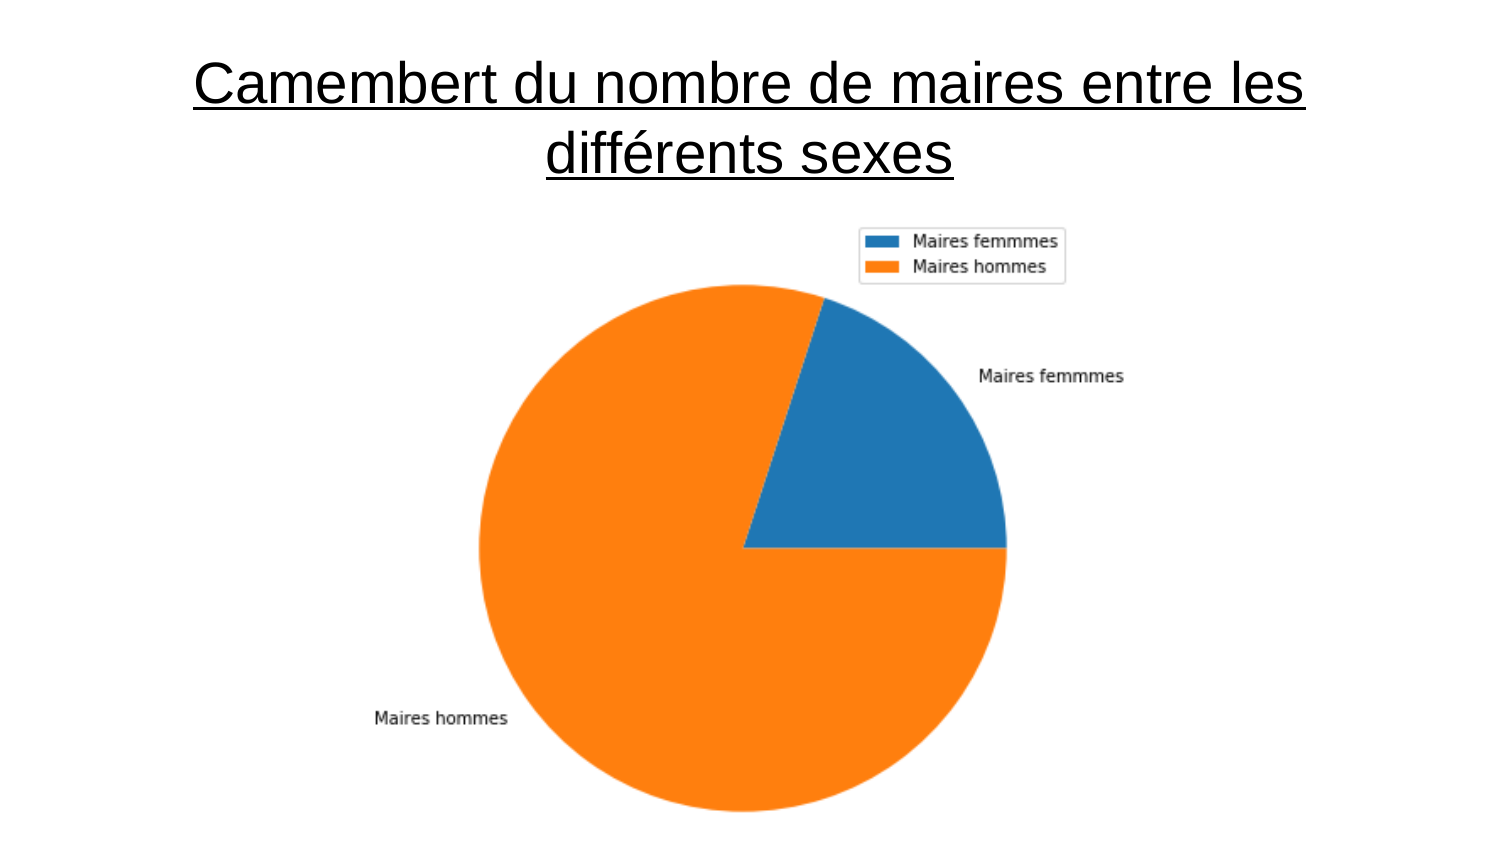

# Camembert du nombre de maires entre les différents sexes